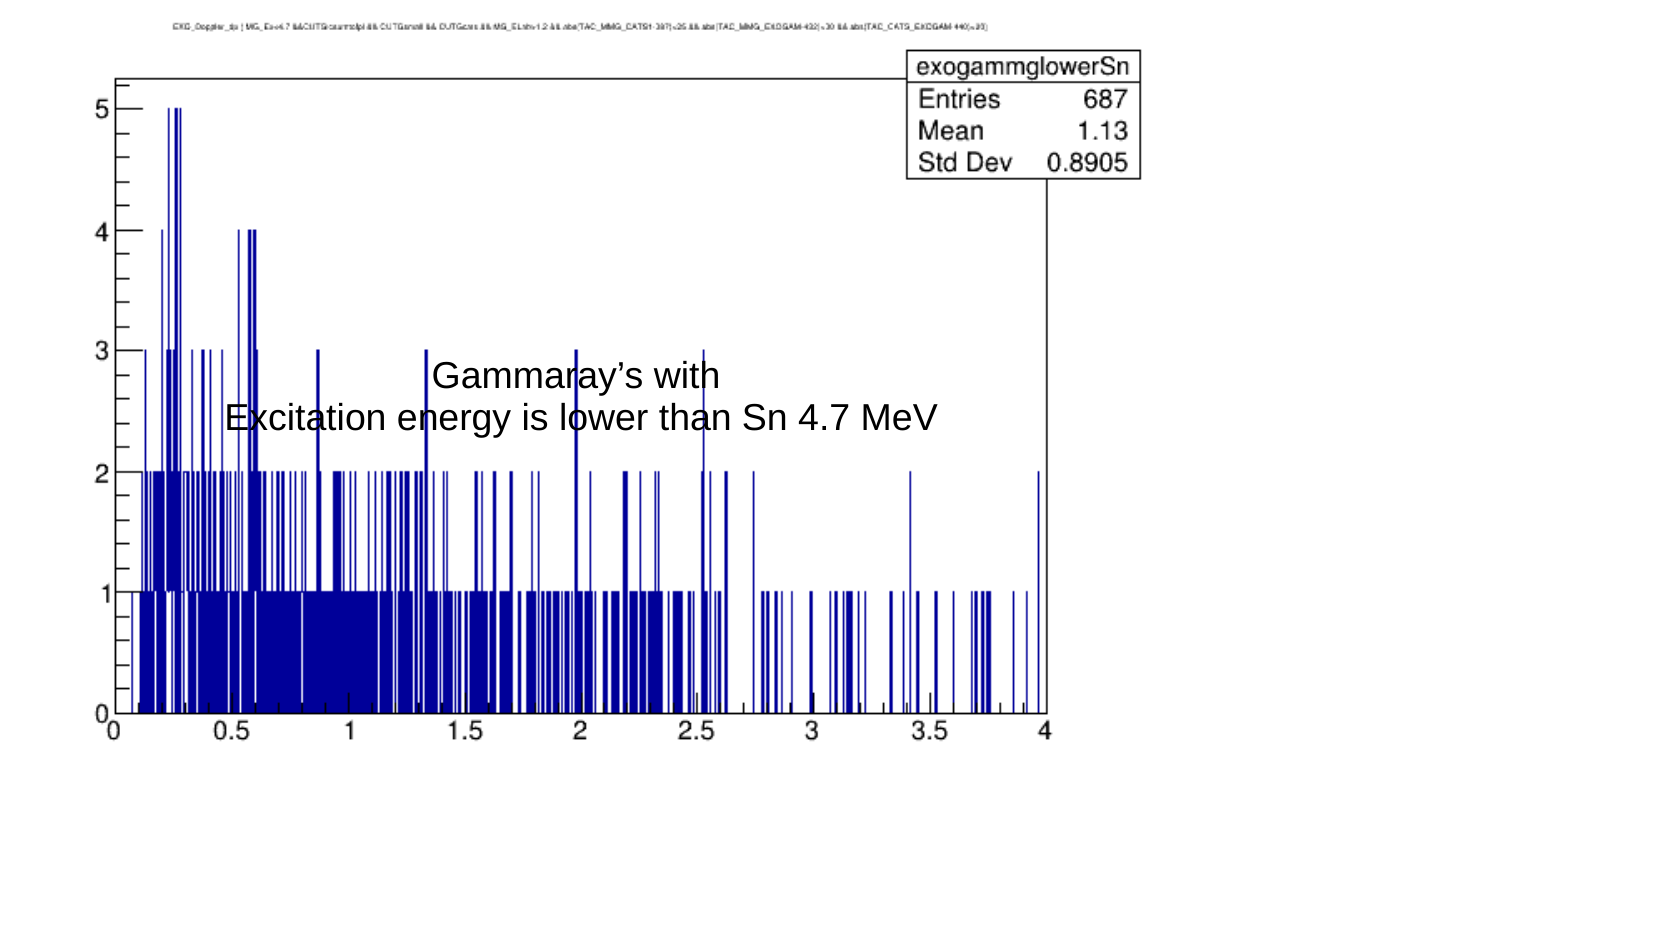

Gammaray’s with
Excitation energy is lower than Sn 4.7 MeV